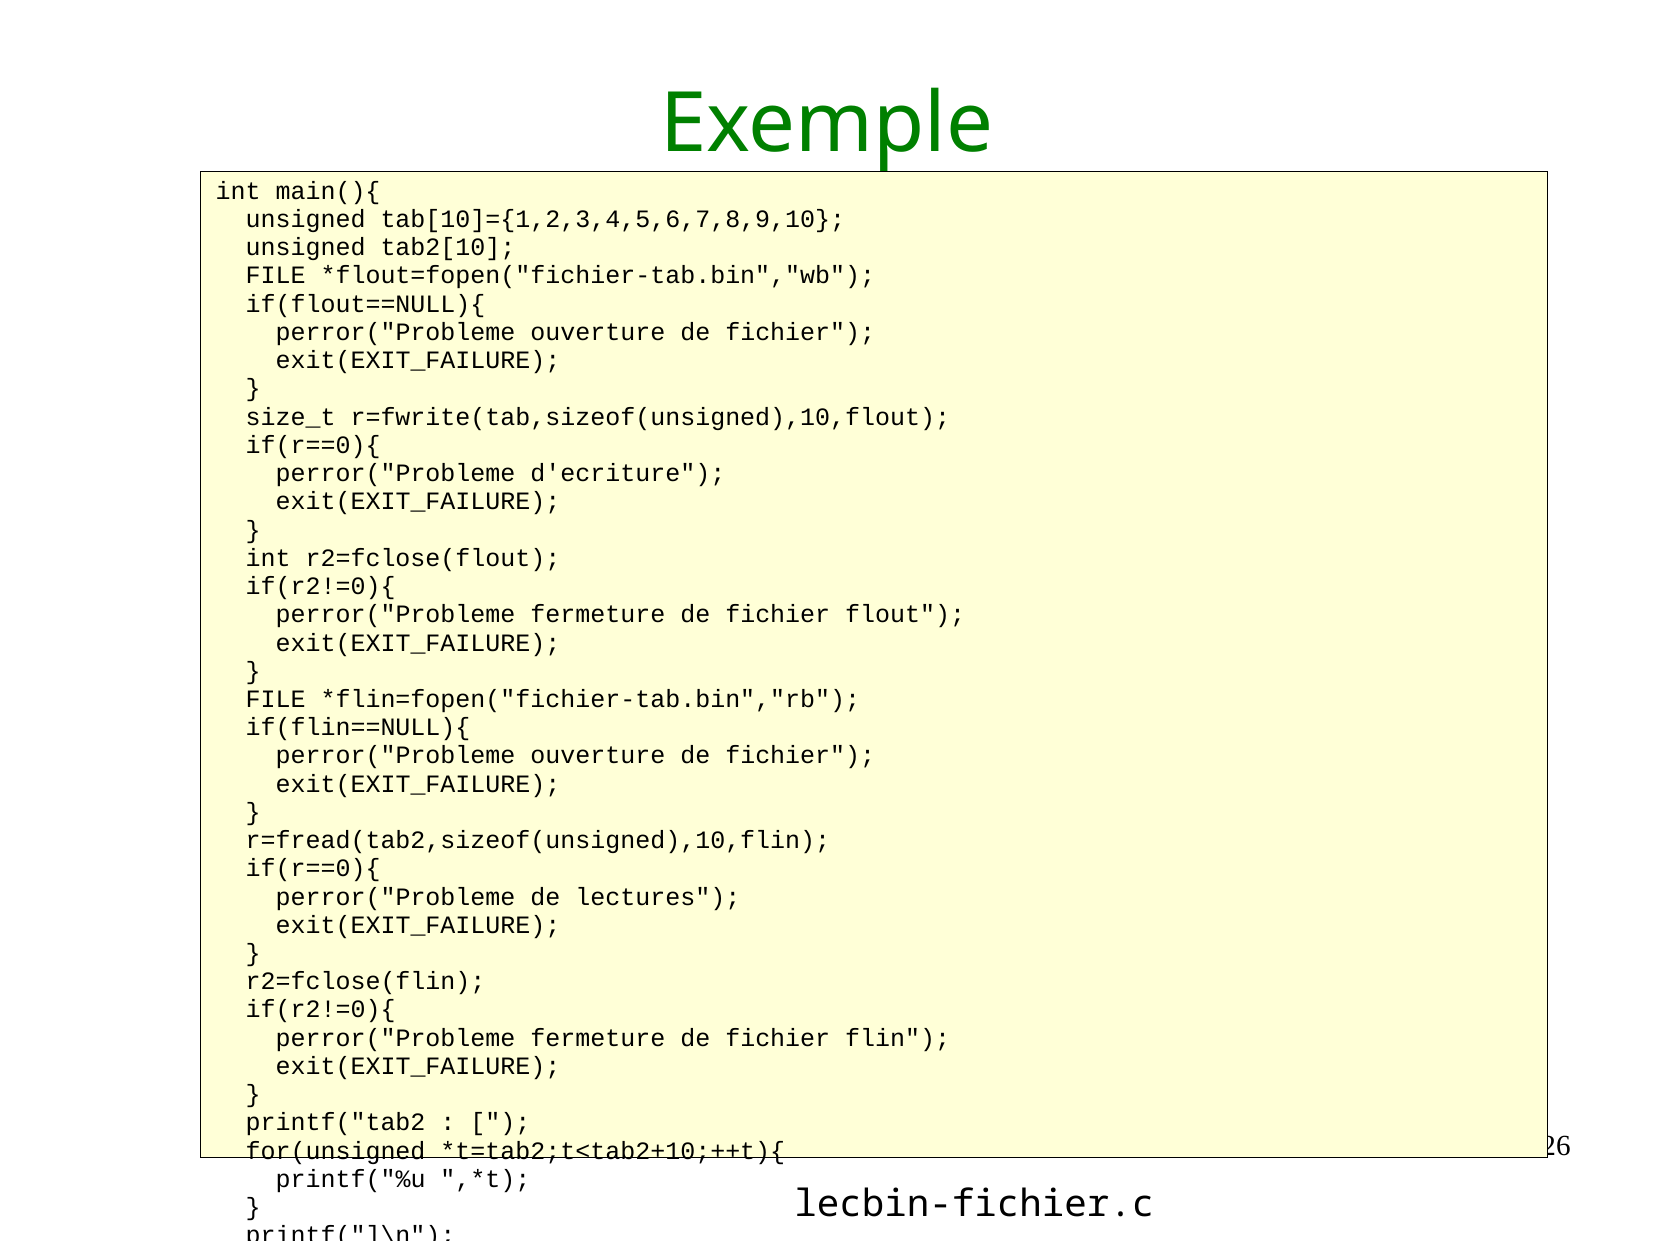

# Exemple
int main(){
 unsigned tab[10]={1,2,3,4,5,6,7,8,9,10};
 unsigned tab2[10];
 FILE *flout=fopen("fichier-tab.bin","wb");
 if(flout==NULL){
 perror("Probleme ouverture de fichier");
 exit(EXIT_FAILURE);
 }
 size_t r=fwrite(tab,sizeof(unsigned),10,flout);
 if(r==0){
 perror("Probleme d'ecriture");
 exit(EXIT_FAILURE);
 }
 int r2=fclose(flout);
 if(r2!=0){
 perror("Probleme fermeture de fichier flout");
 exit(EXIT_FAILURE);
 }
 FILE *flin=fopen("fichier-tab.bin","rb");
 if(flin==NULL){
 perror("Probleme ouverture de fichier");
 exit(EXIT_FAILURE);
 }
 r=fread(tab2,sizeof(unsigned),10,flin);
 if(r==0){
 perror("Probleme de lectures");
 exit(EXIT_FAILURE);
 }
 r2=fclose(flin);
 if(r2!=0){
 perror("Probleme fermeture de fichier flin");
 exit(EXIT_FAILURE);
 }
 printf("tab2 : [");
 for(unsigned *t=tab2;t<tab2+10;++t){
 printf("%u ",*t);
 }
 printf("]\n");
}
C - COURS 7
26
lecbin-fichier.c